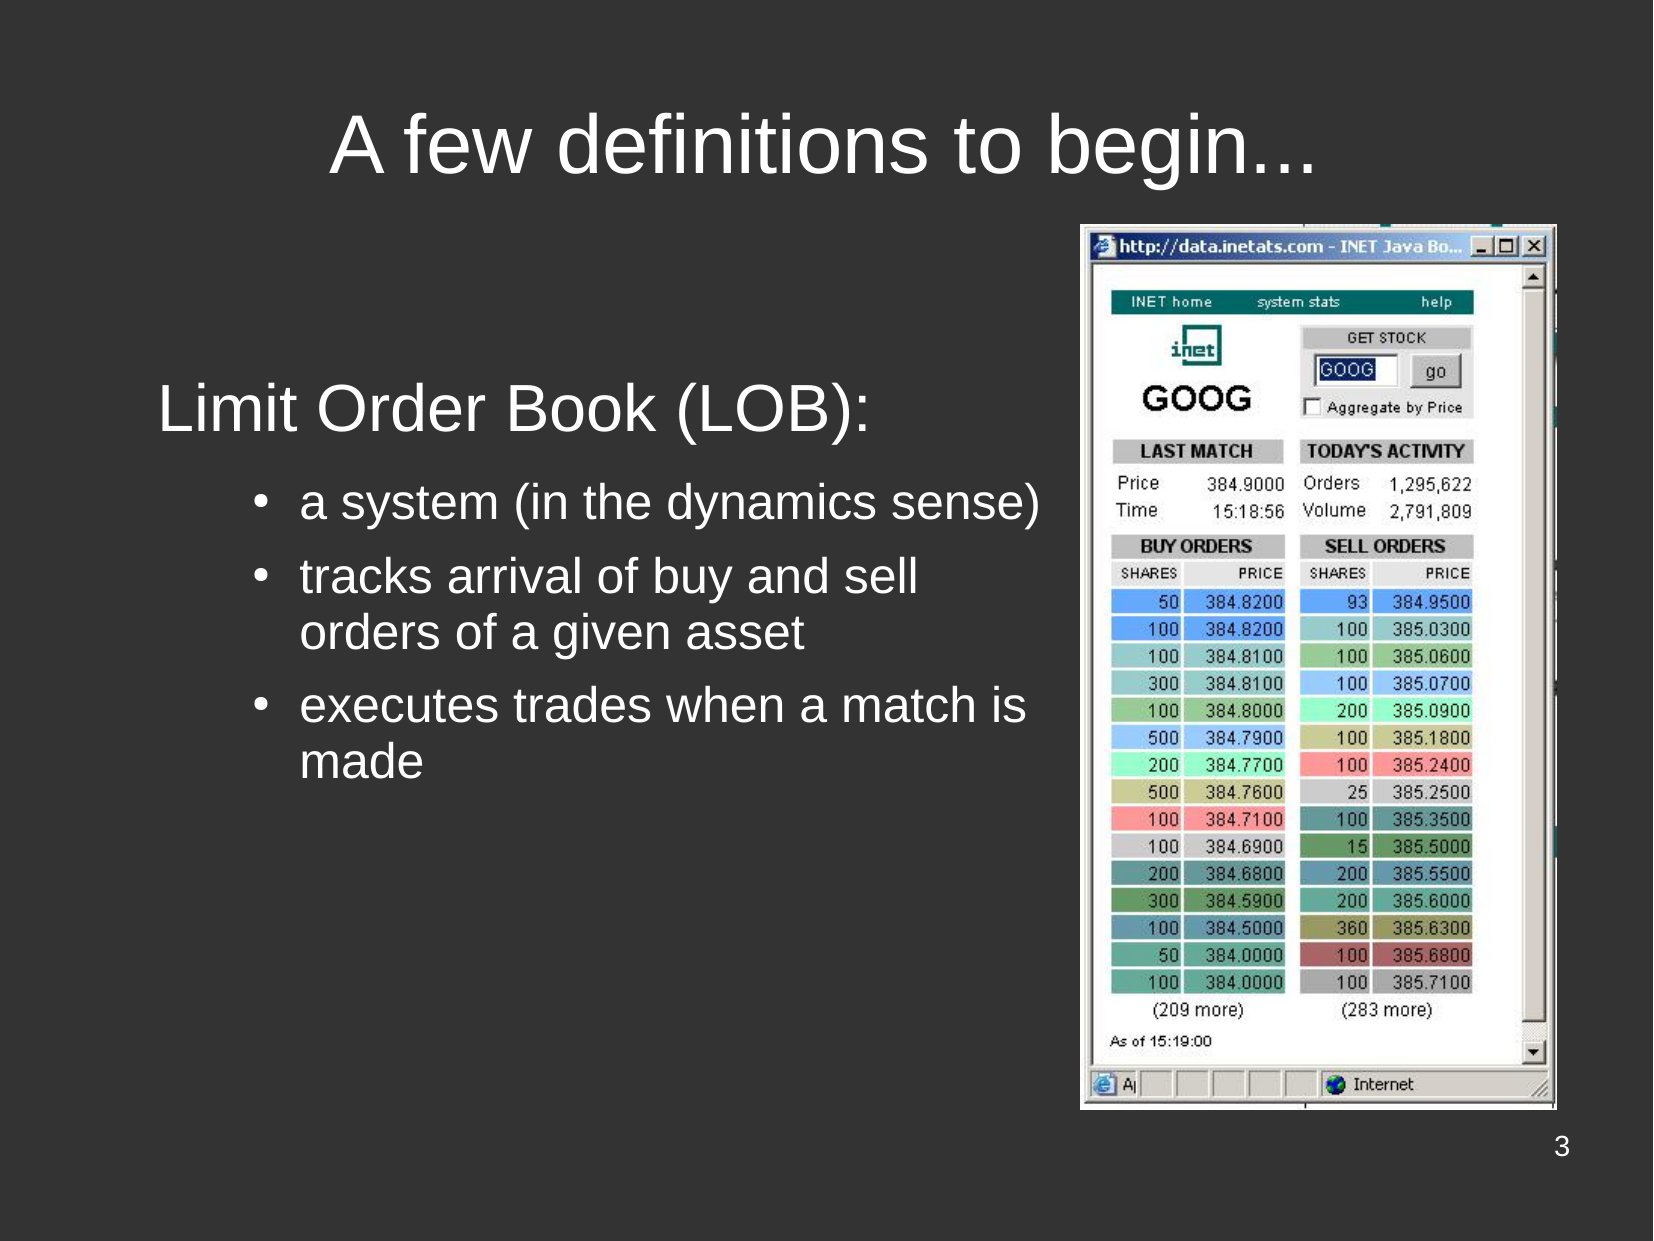

# A few definitions to begin...
Limit Order Book (LOB):
a system (in the dynamics sense)
tracks arrival of buy and sell orders of a given asset
executes trades when a match is made
3